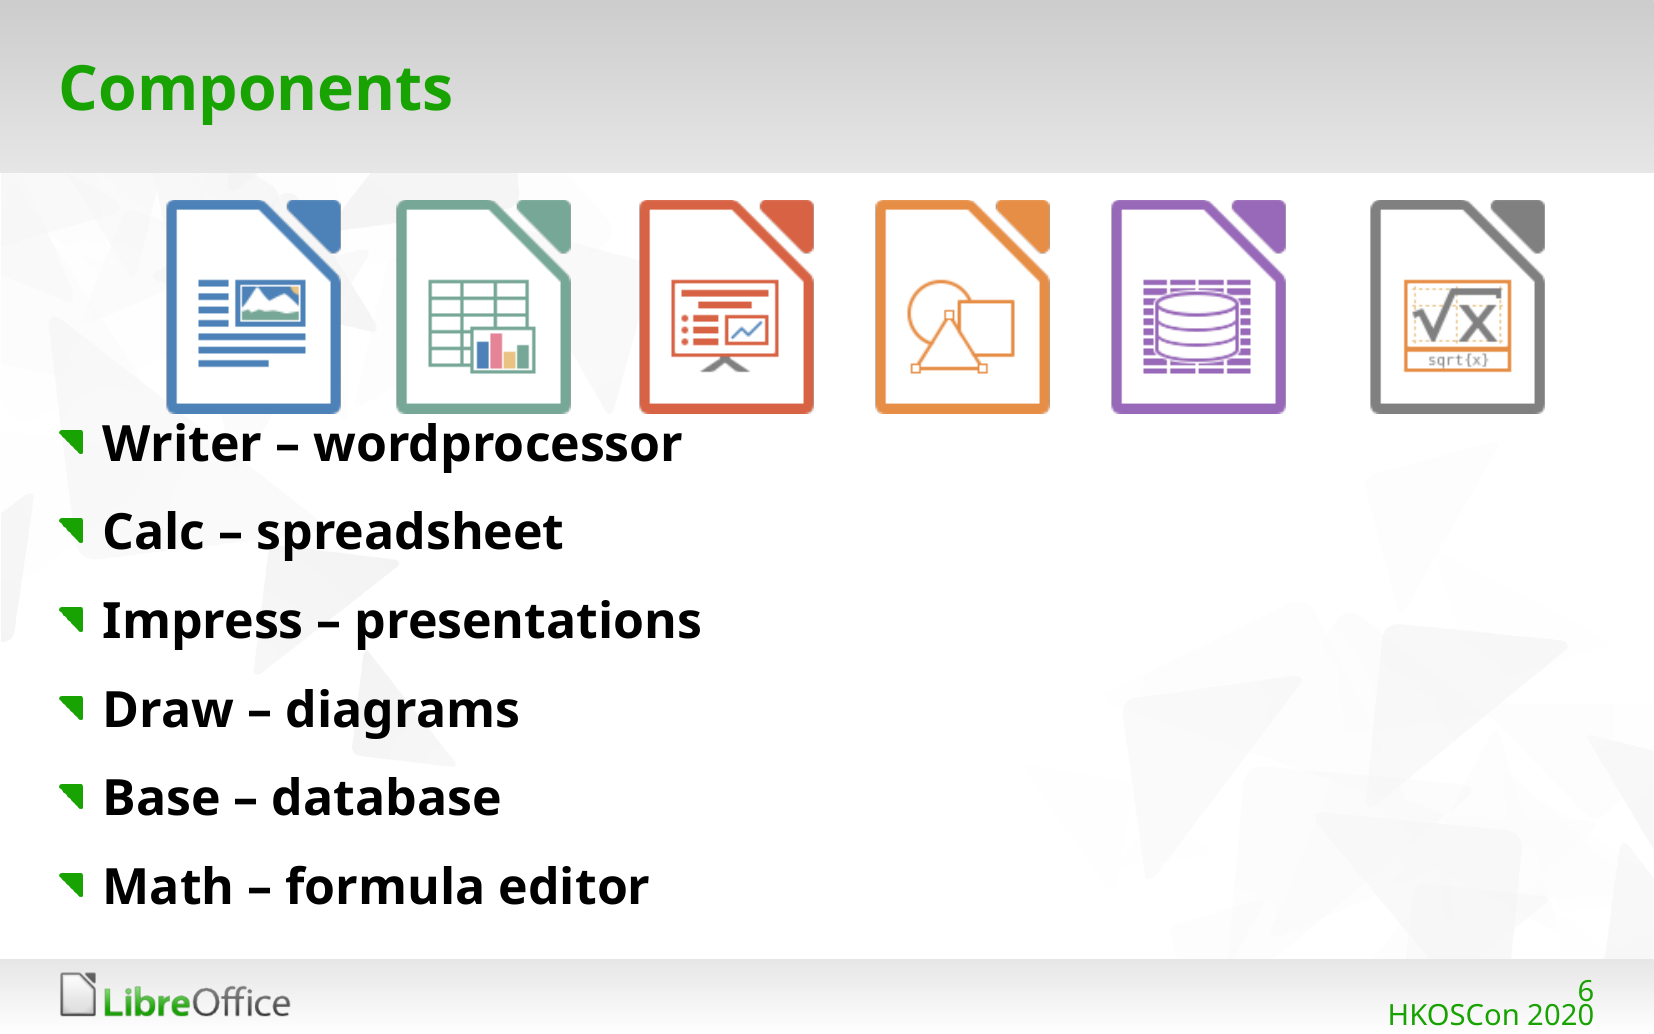

# Components
Writer – wordprocessor
Calc – spreadsheet
Impress – presentations
Draw – diagrams
Base – database
Math – formula editor
6
HKOSCon 2020